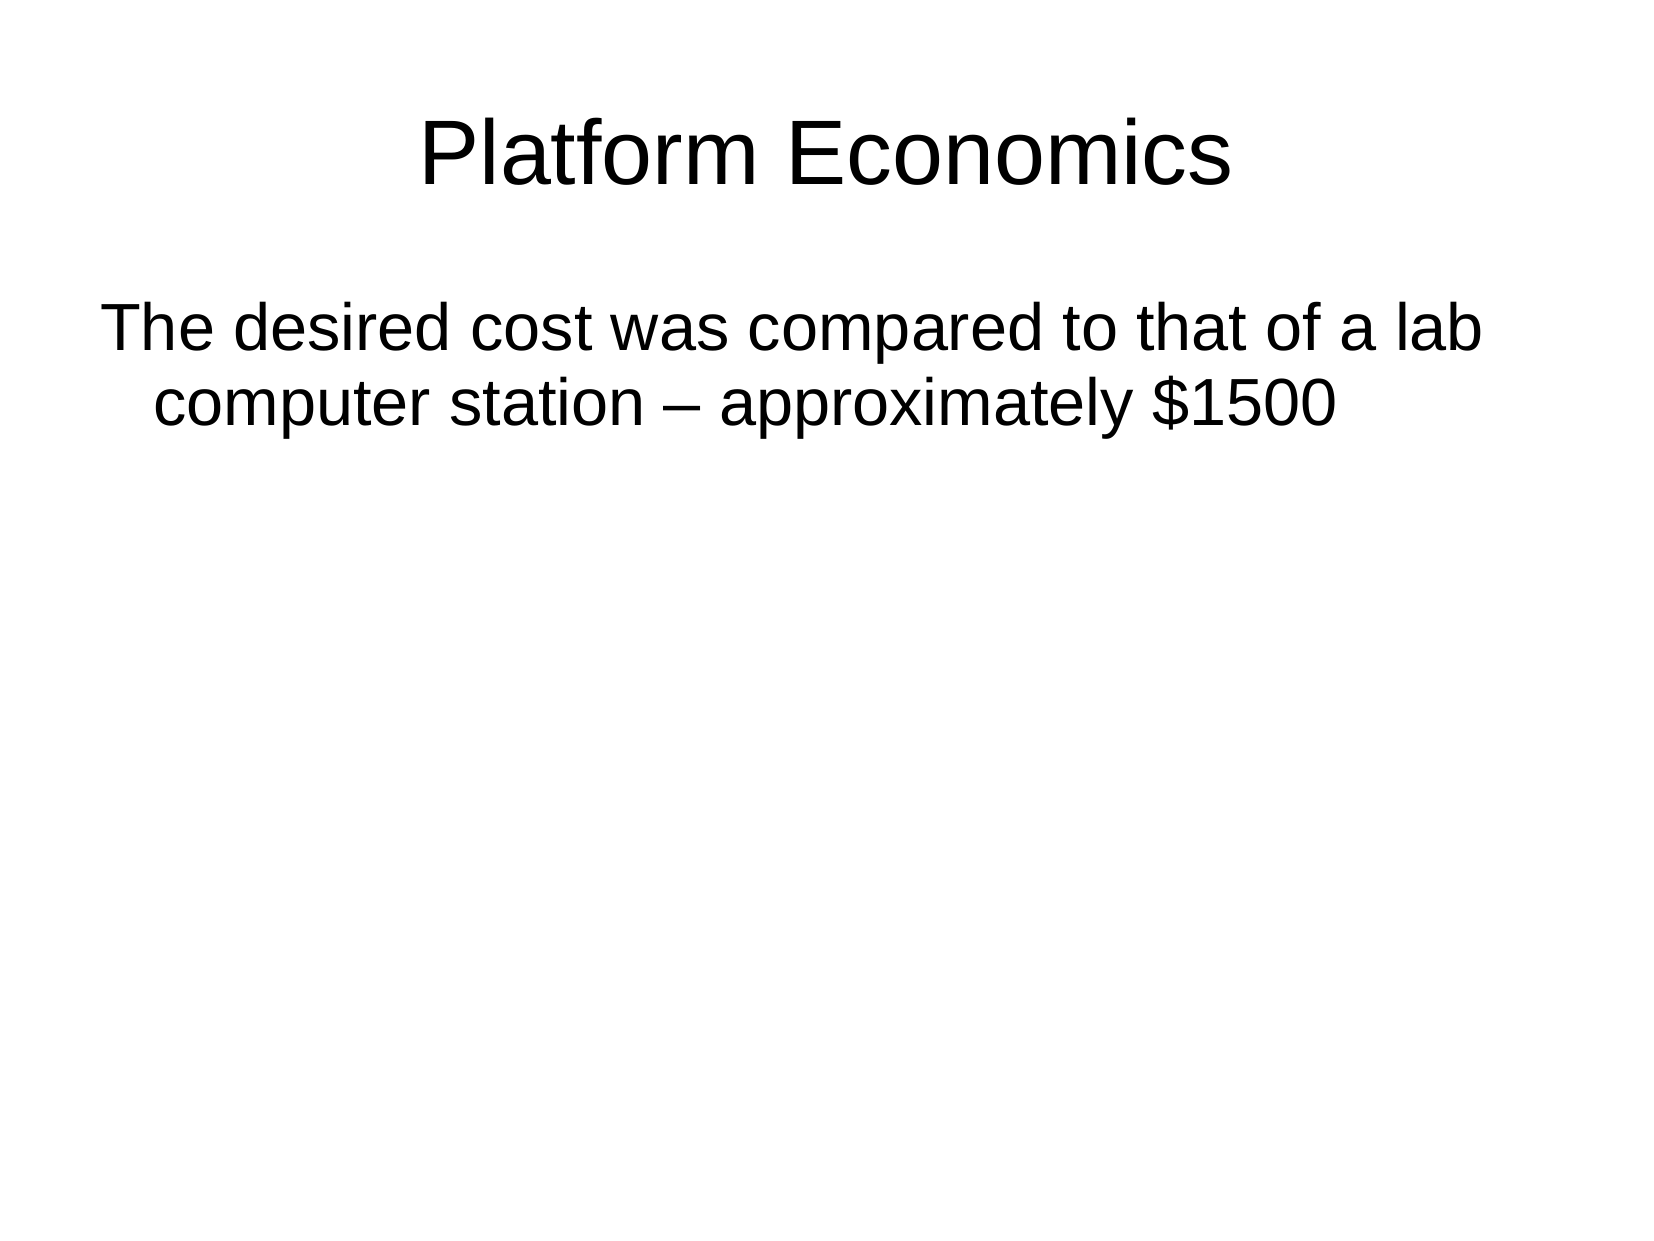

# Platform Economics
The desired cost was compared to that of a lab computer station – approximately $1500